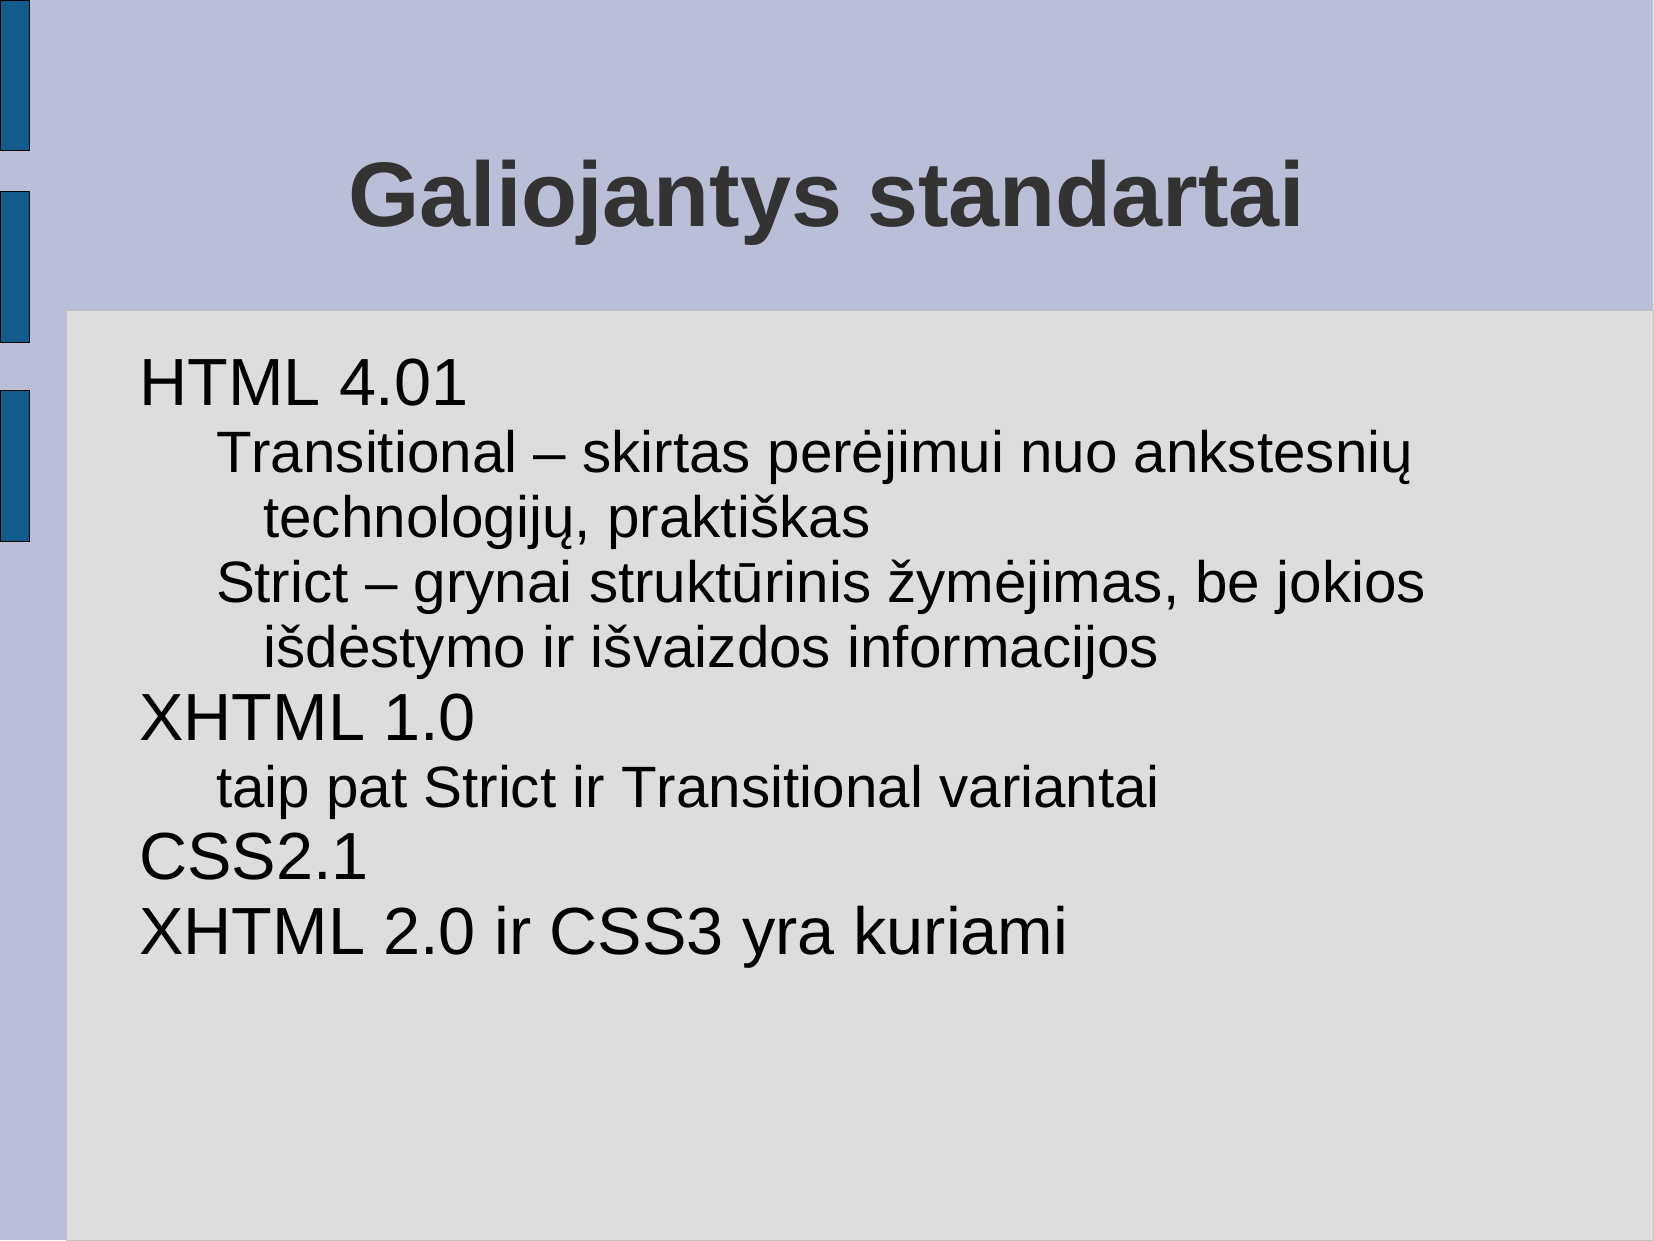

# Galiojantys standartai
HTML 4.01
Transitional – skirtas perėjimui nuo ankstesnių technologijų, praktiškas
Strict – grynai struktūrinis žymėjimas, be jokios išdėstymo ir išvaizdos informacijos
XHTML 1.0
taip pat Strict ir Transitional variantai
CSS2.1
XHTML 2.0 ir CSS3 yra kuriami